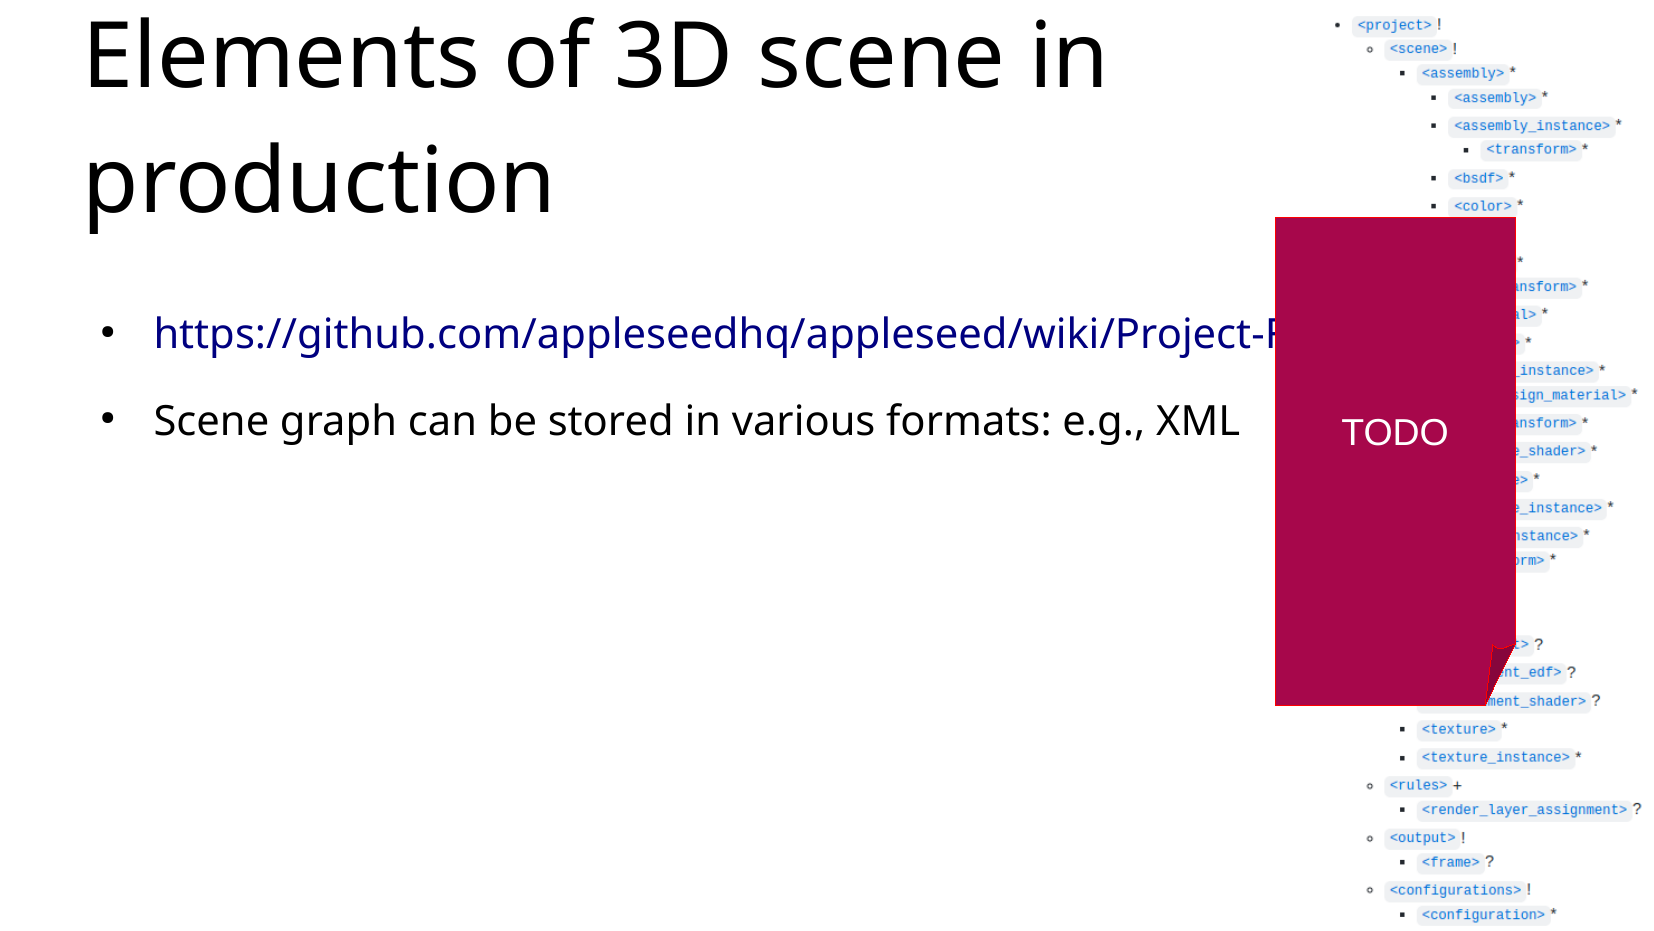

# Elements of 3D scene in production
https://github.com/appleseedhq/appleseed/wiki/Project-File-Format
Scene graph can be stored in various formats: e.g., XML
TODO